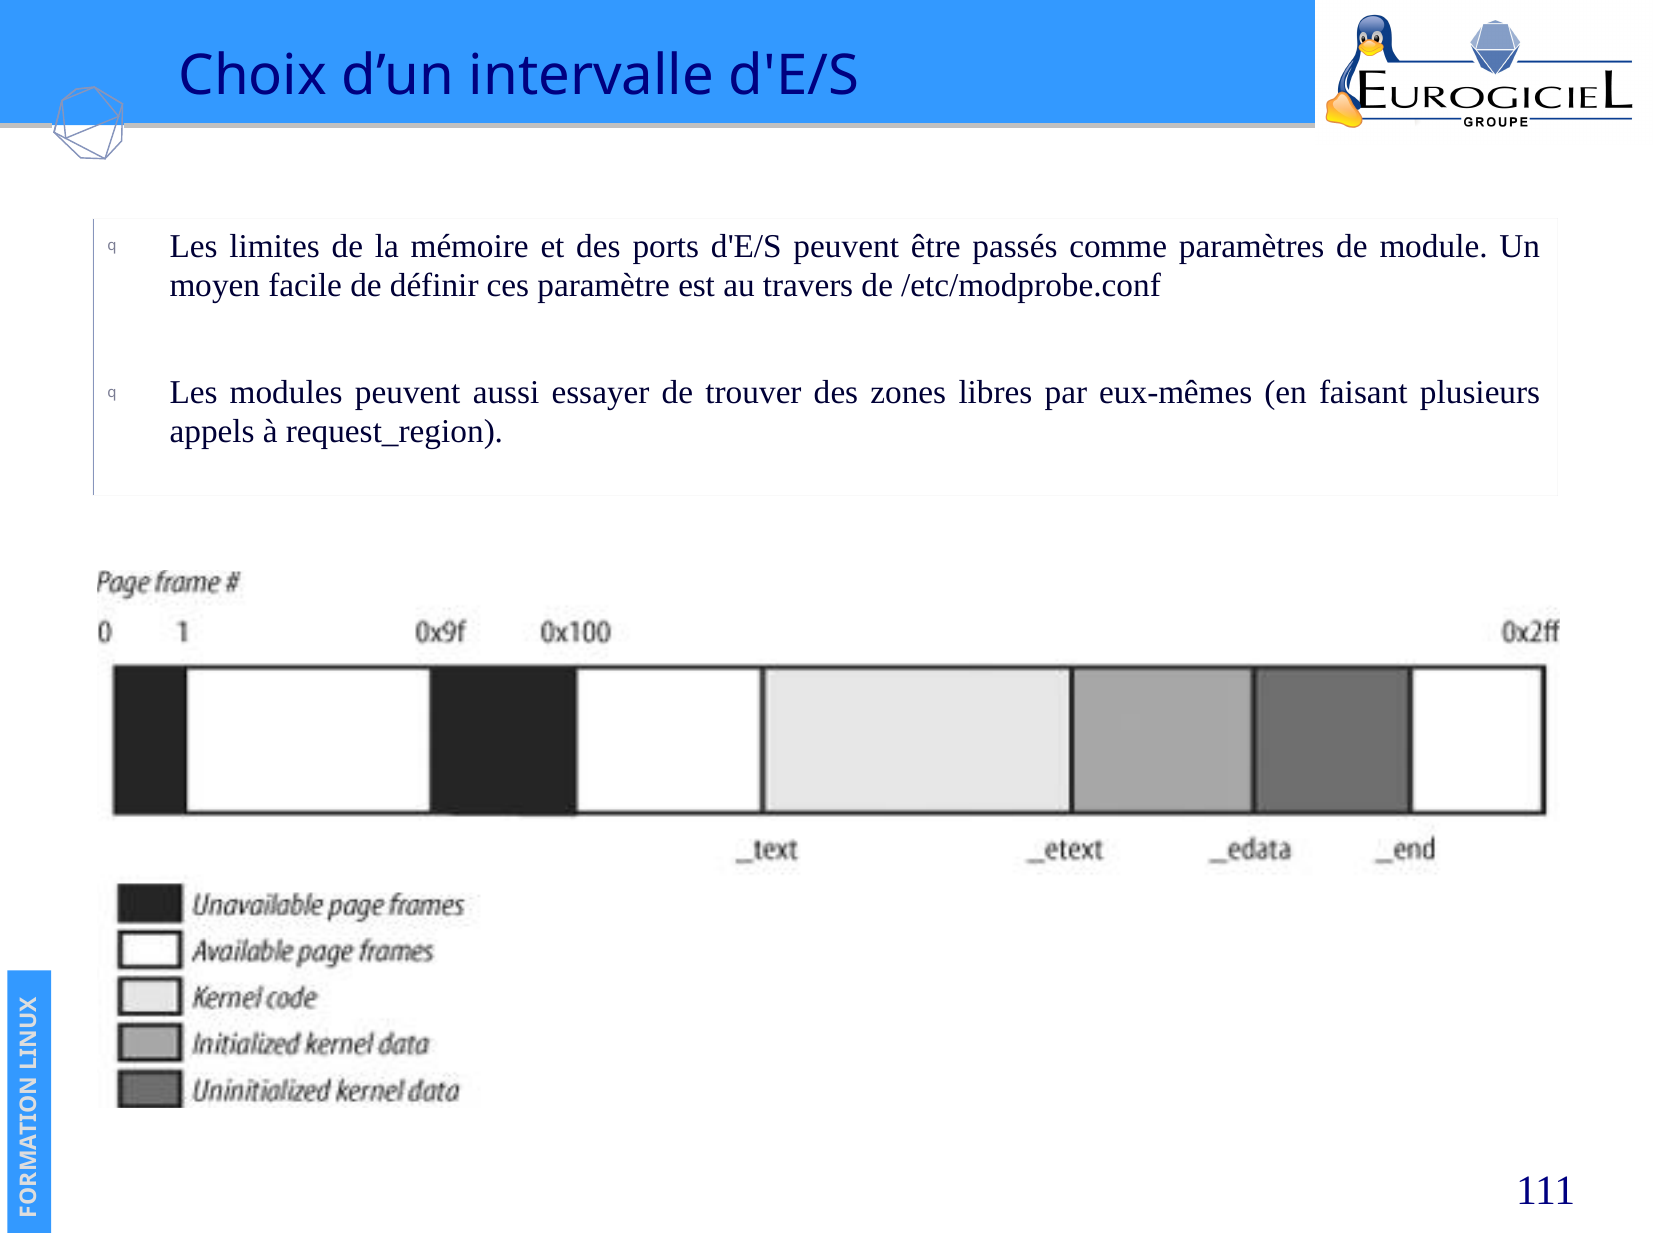

# Choix d’un intervalle d'E/S
Les limites de la mémoire et des ports d'E/S peuvent être passés comme paramètres de module. Un moyen facile de définir ces paramètre est au travers de /etc/modprobe.conf
Les modules peuvent aussi essayer de trouver des zones libres par eux-mêmes (en faisant plusieurs appels à request_region).